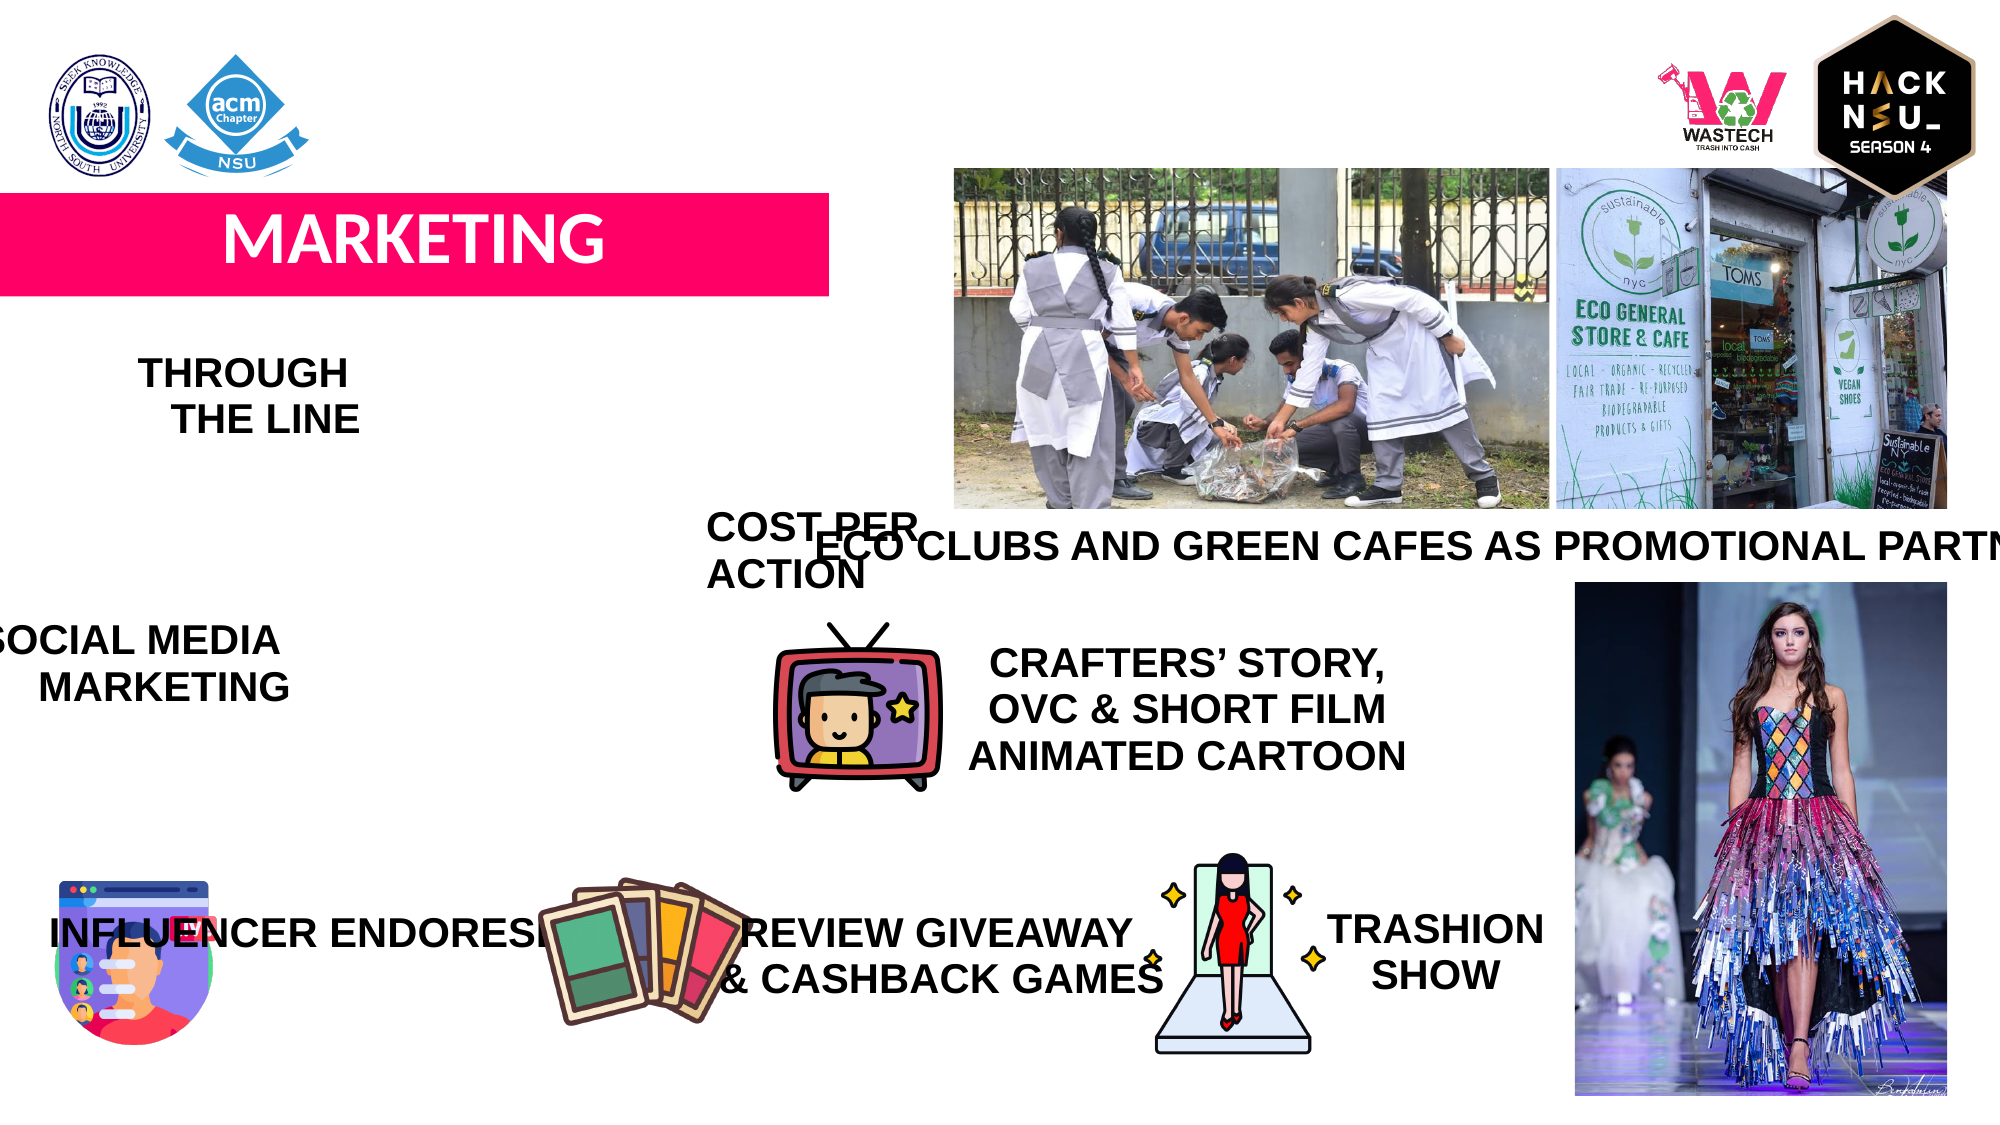

MARKETING
THROUGH
THE LINE
TTL
COST PER
ACTION
CPA
ECO CLUBS AND GREEN CAFES AS PROMOTIONAL PARTNER
SOCIAL MEDIA
MARKETING
SMM
CRAFTERS’ STORY,
OVC & SHORT FILM
ANIMATED CARTOON
TRASHION
SHOW
INFLUENCER ENDORESEMENT
REVIEW GIVEAWAY
& CASHBACK GAMES